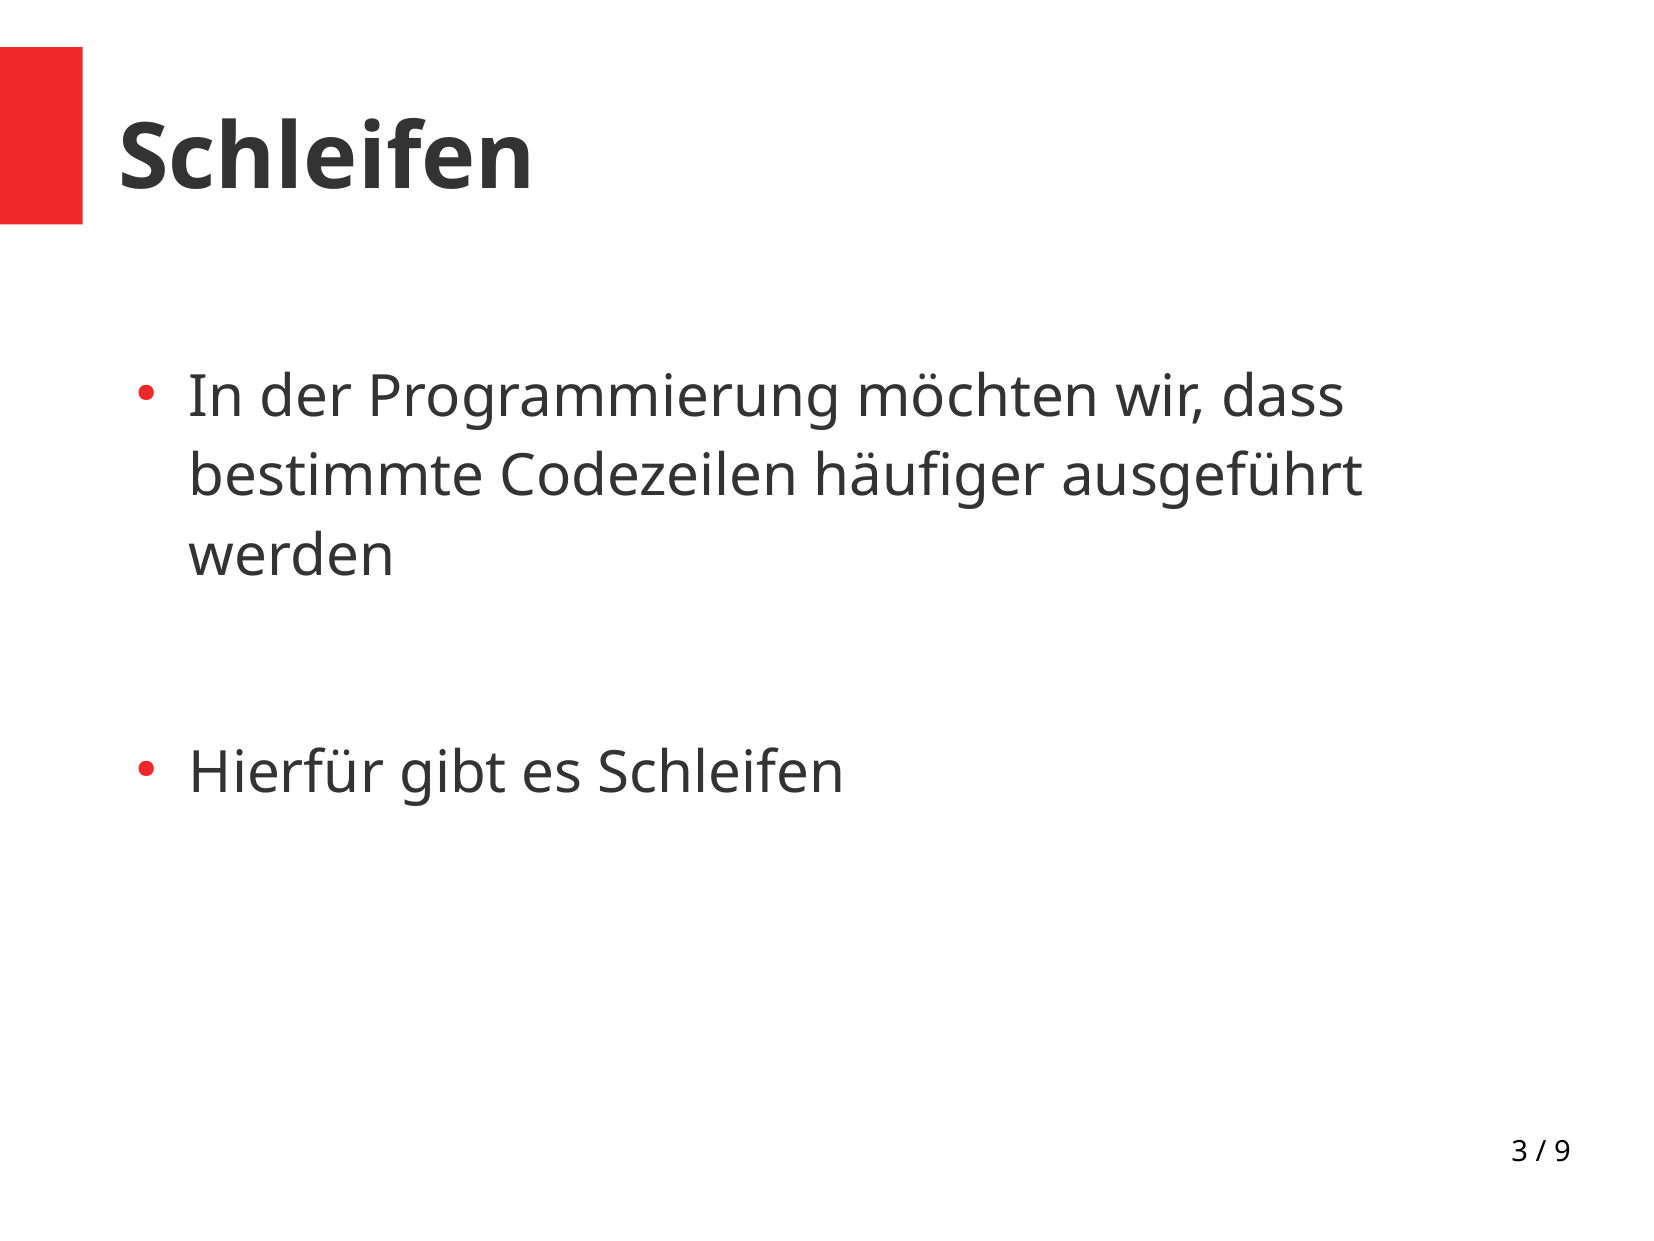

# Schleifen
In der Programmierung möchten wir, dass bestimmte Codezeilen häufiger ausgeführt werden
Hierfür gibt es Schleifen
3